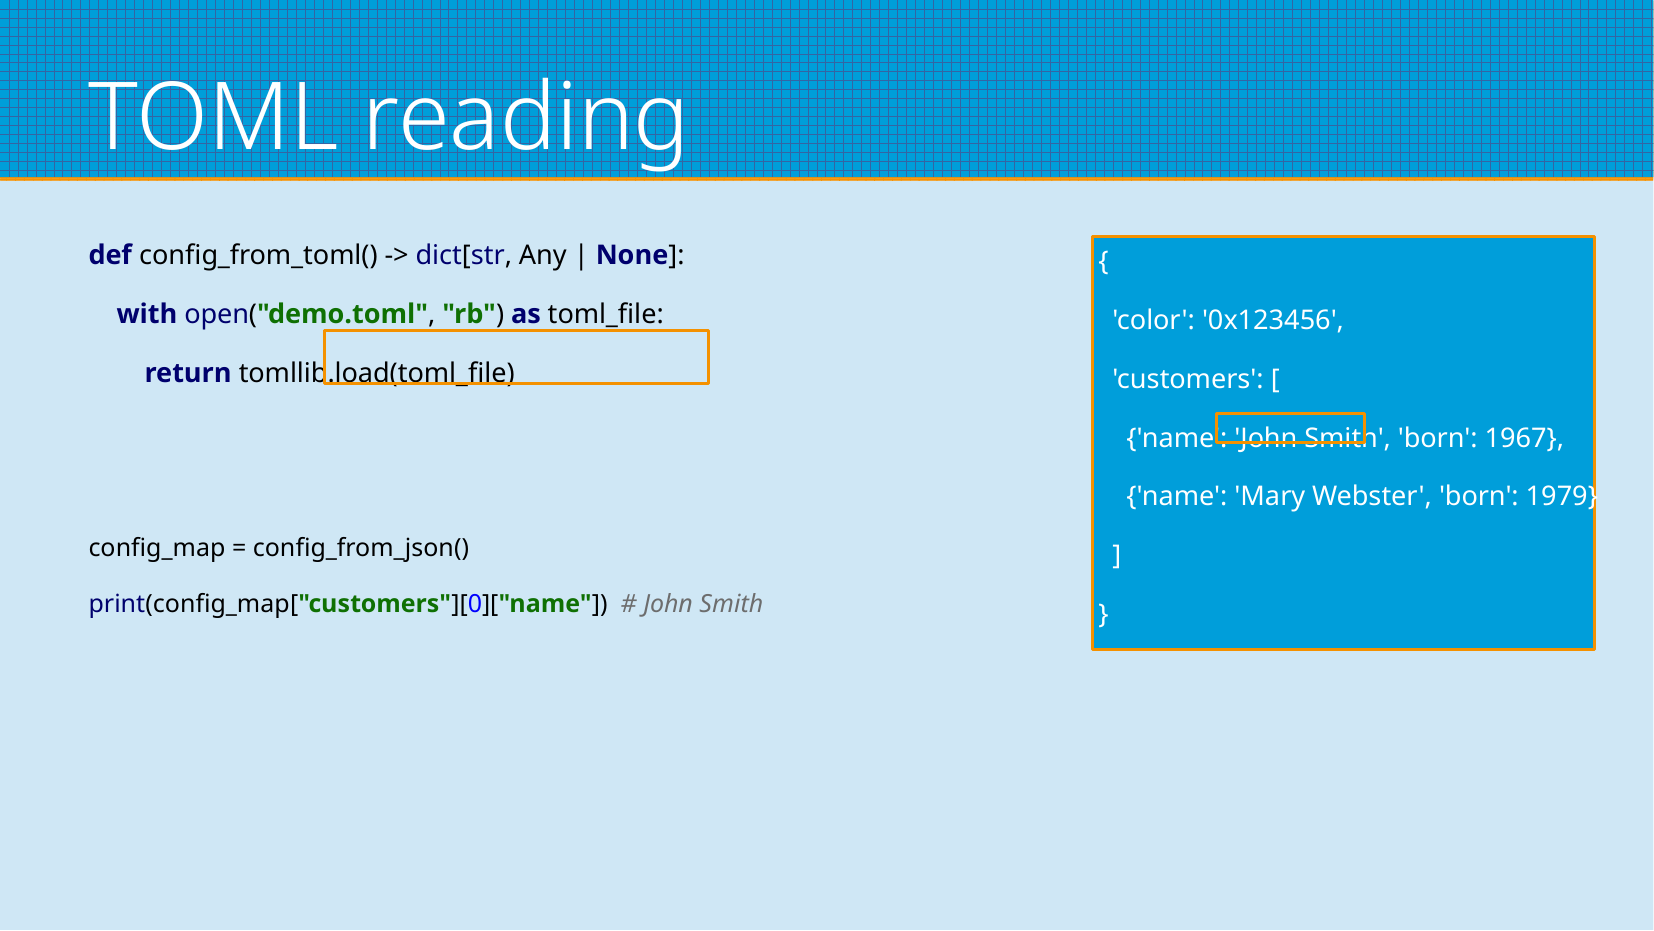

# TOML reading
def config_from_toml() -> dict[str, Any | None]:
 with open("demo.toml", "rb") as toml_file:
 return tomllib.load(toml_file)
config_map = config_from_json()
print(config_map["customers"][0]["name"]) # John Smith
{
 'color': '0x123456',
 'customers': [
 {'name': 'John Smith', 'born': 1967},
 {'name': 'Mary Webster', 'born': 1979}
 ]
}